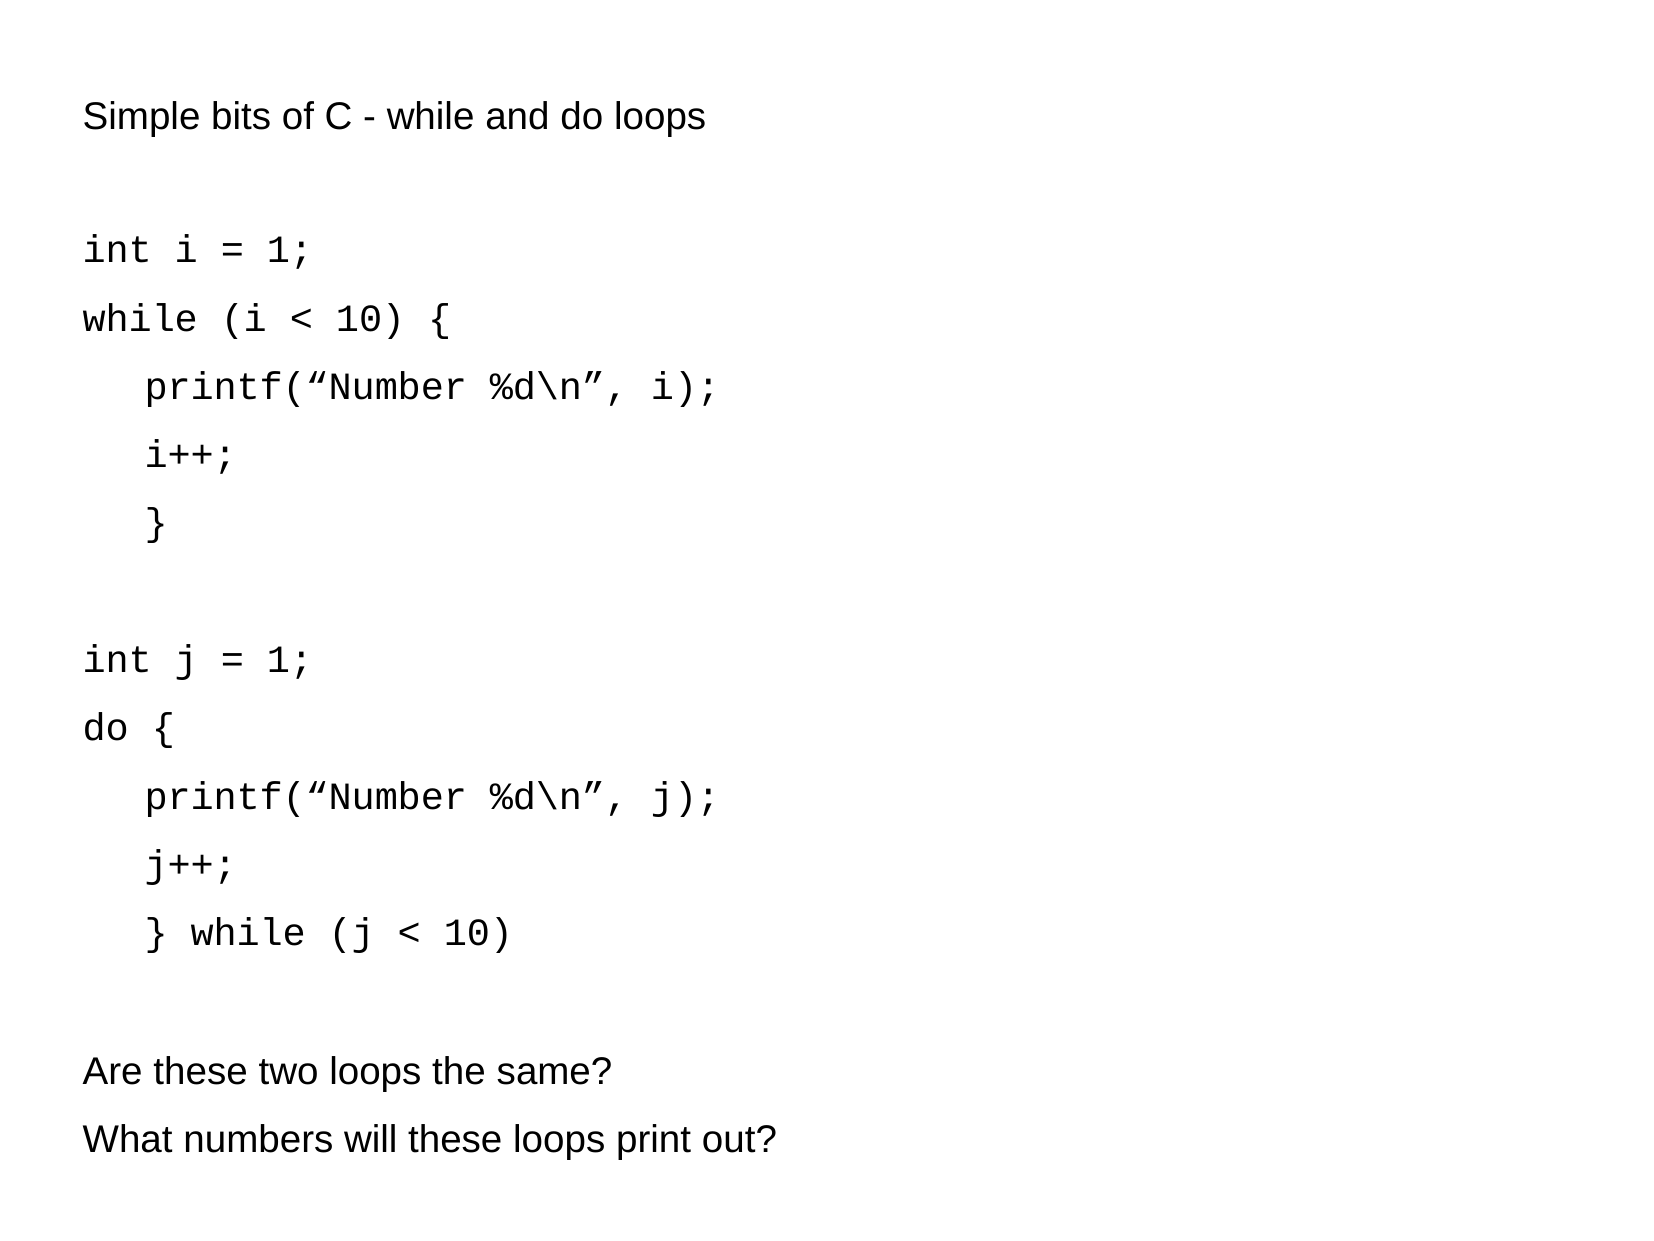

# Simple bits of C - while and do loops
int i = 1;
while (i < 10) {
 	printf(“Number %d\n”, i);
 	i++;
 	}
int j = 1;
do {
 	printf(“Number %d\n”, j);
 	j++;
 	} while (j < 10)
Are these two loops the same?
What numbers will these loops print out?